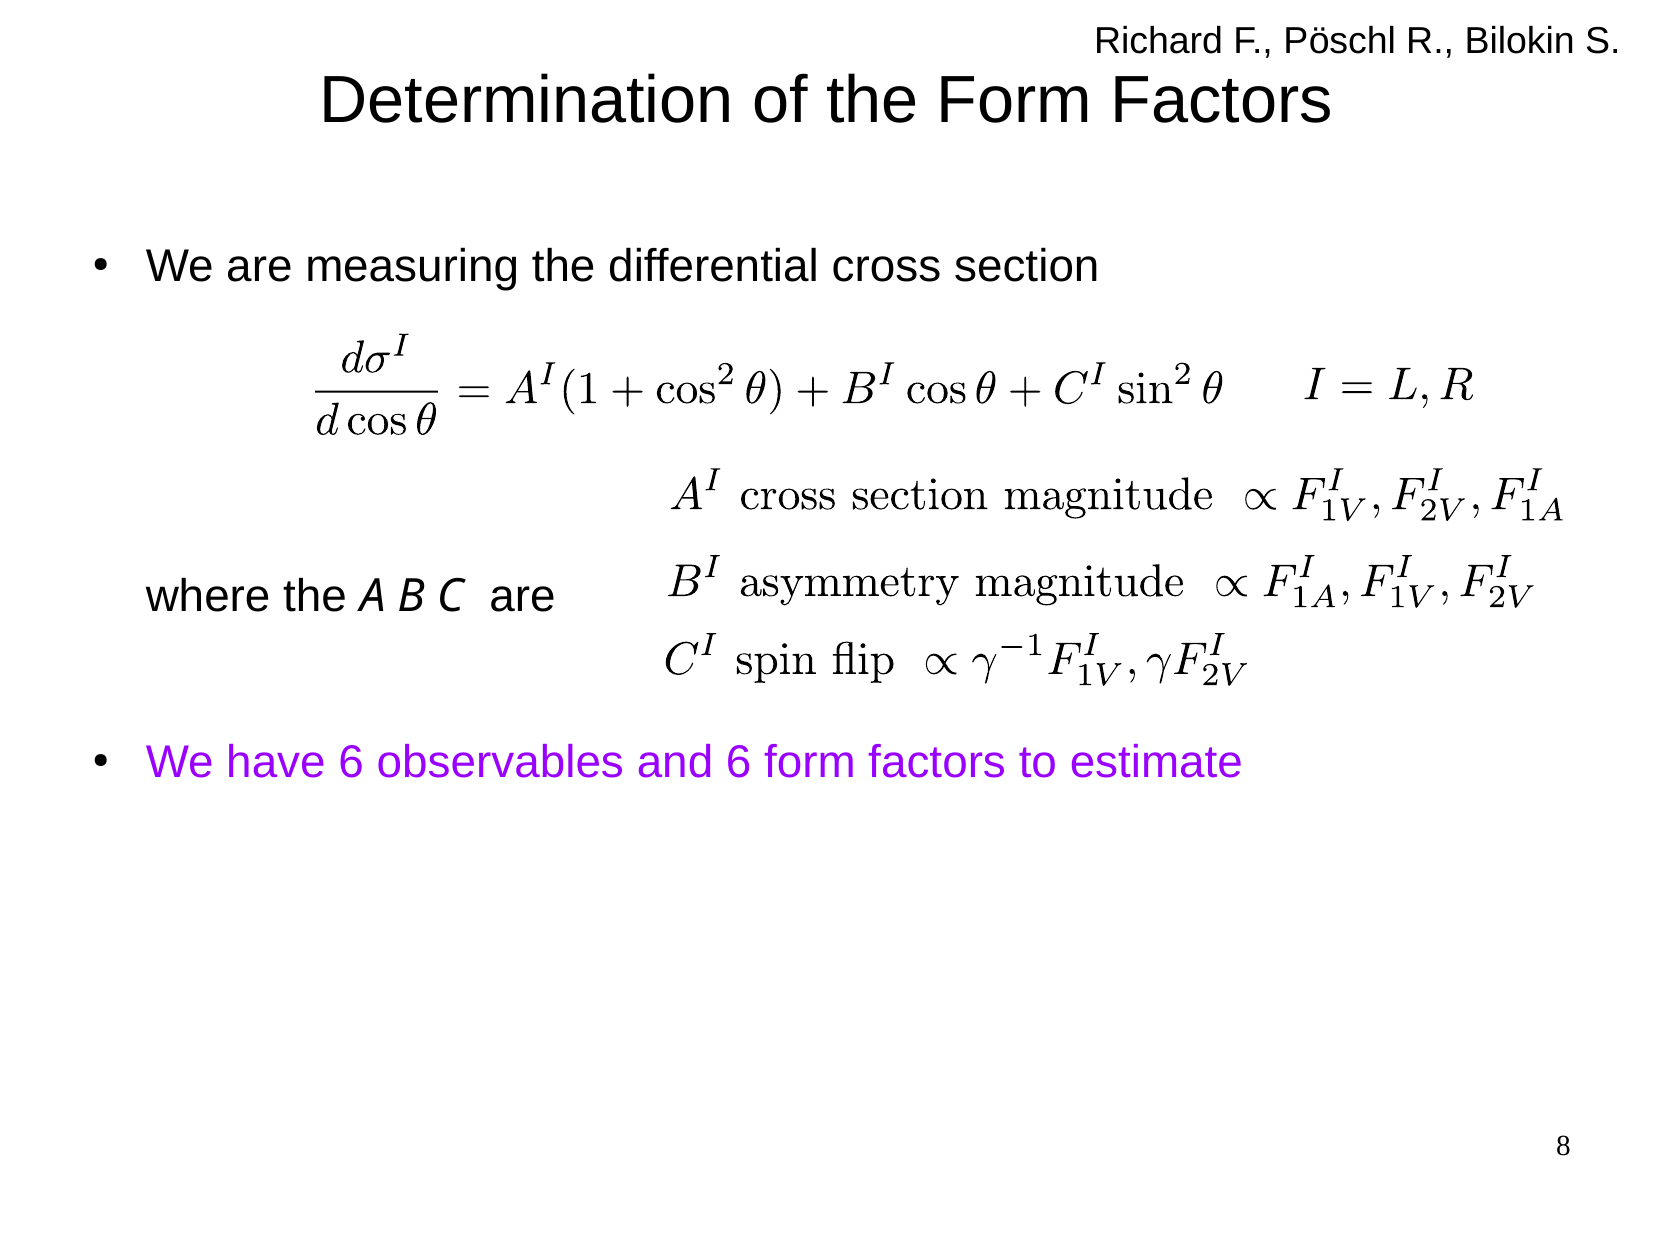

Richard F., Pöschl R., Bilokin S.
# Determination of the Form Factors
We are measuring the differential cross section
where the A B C are
We have 6 observables and 6 form factors to estimate
8